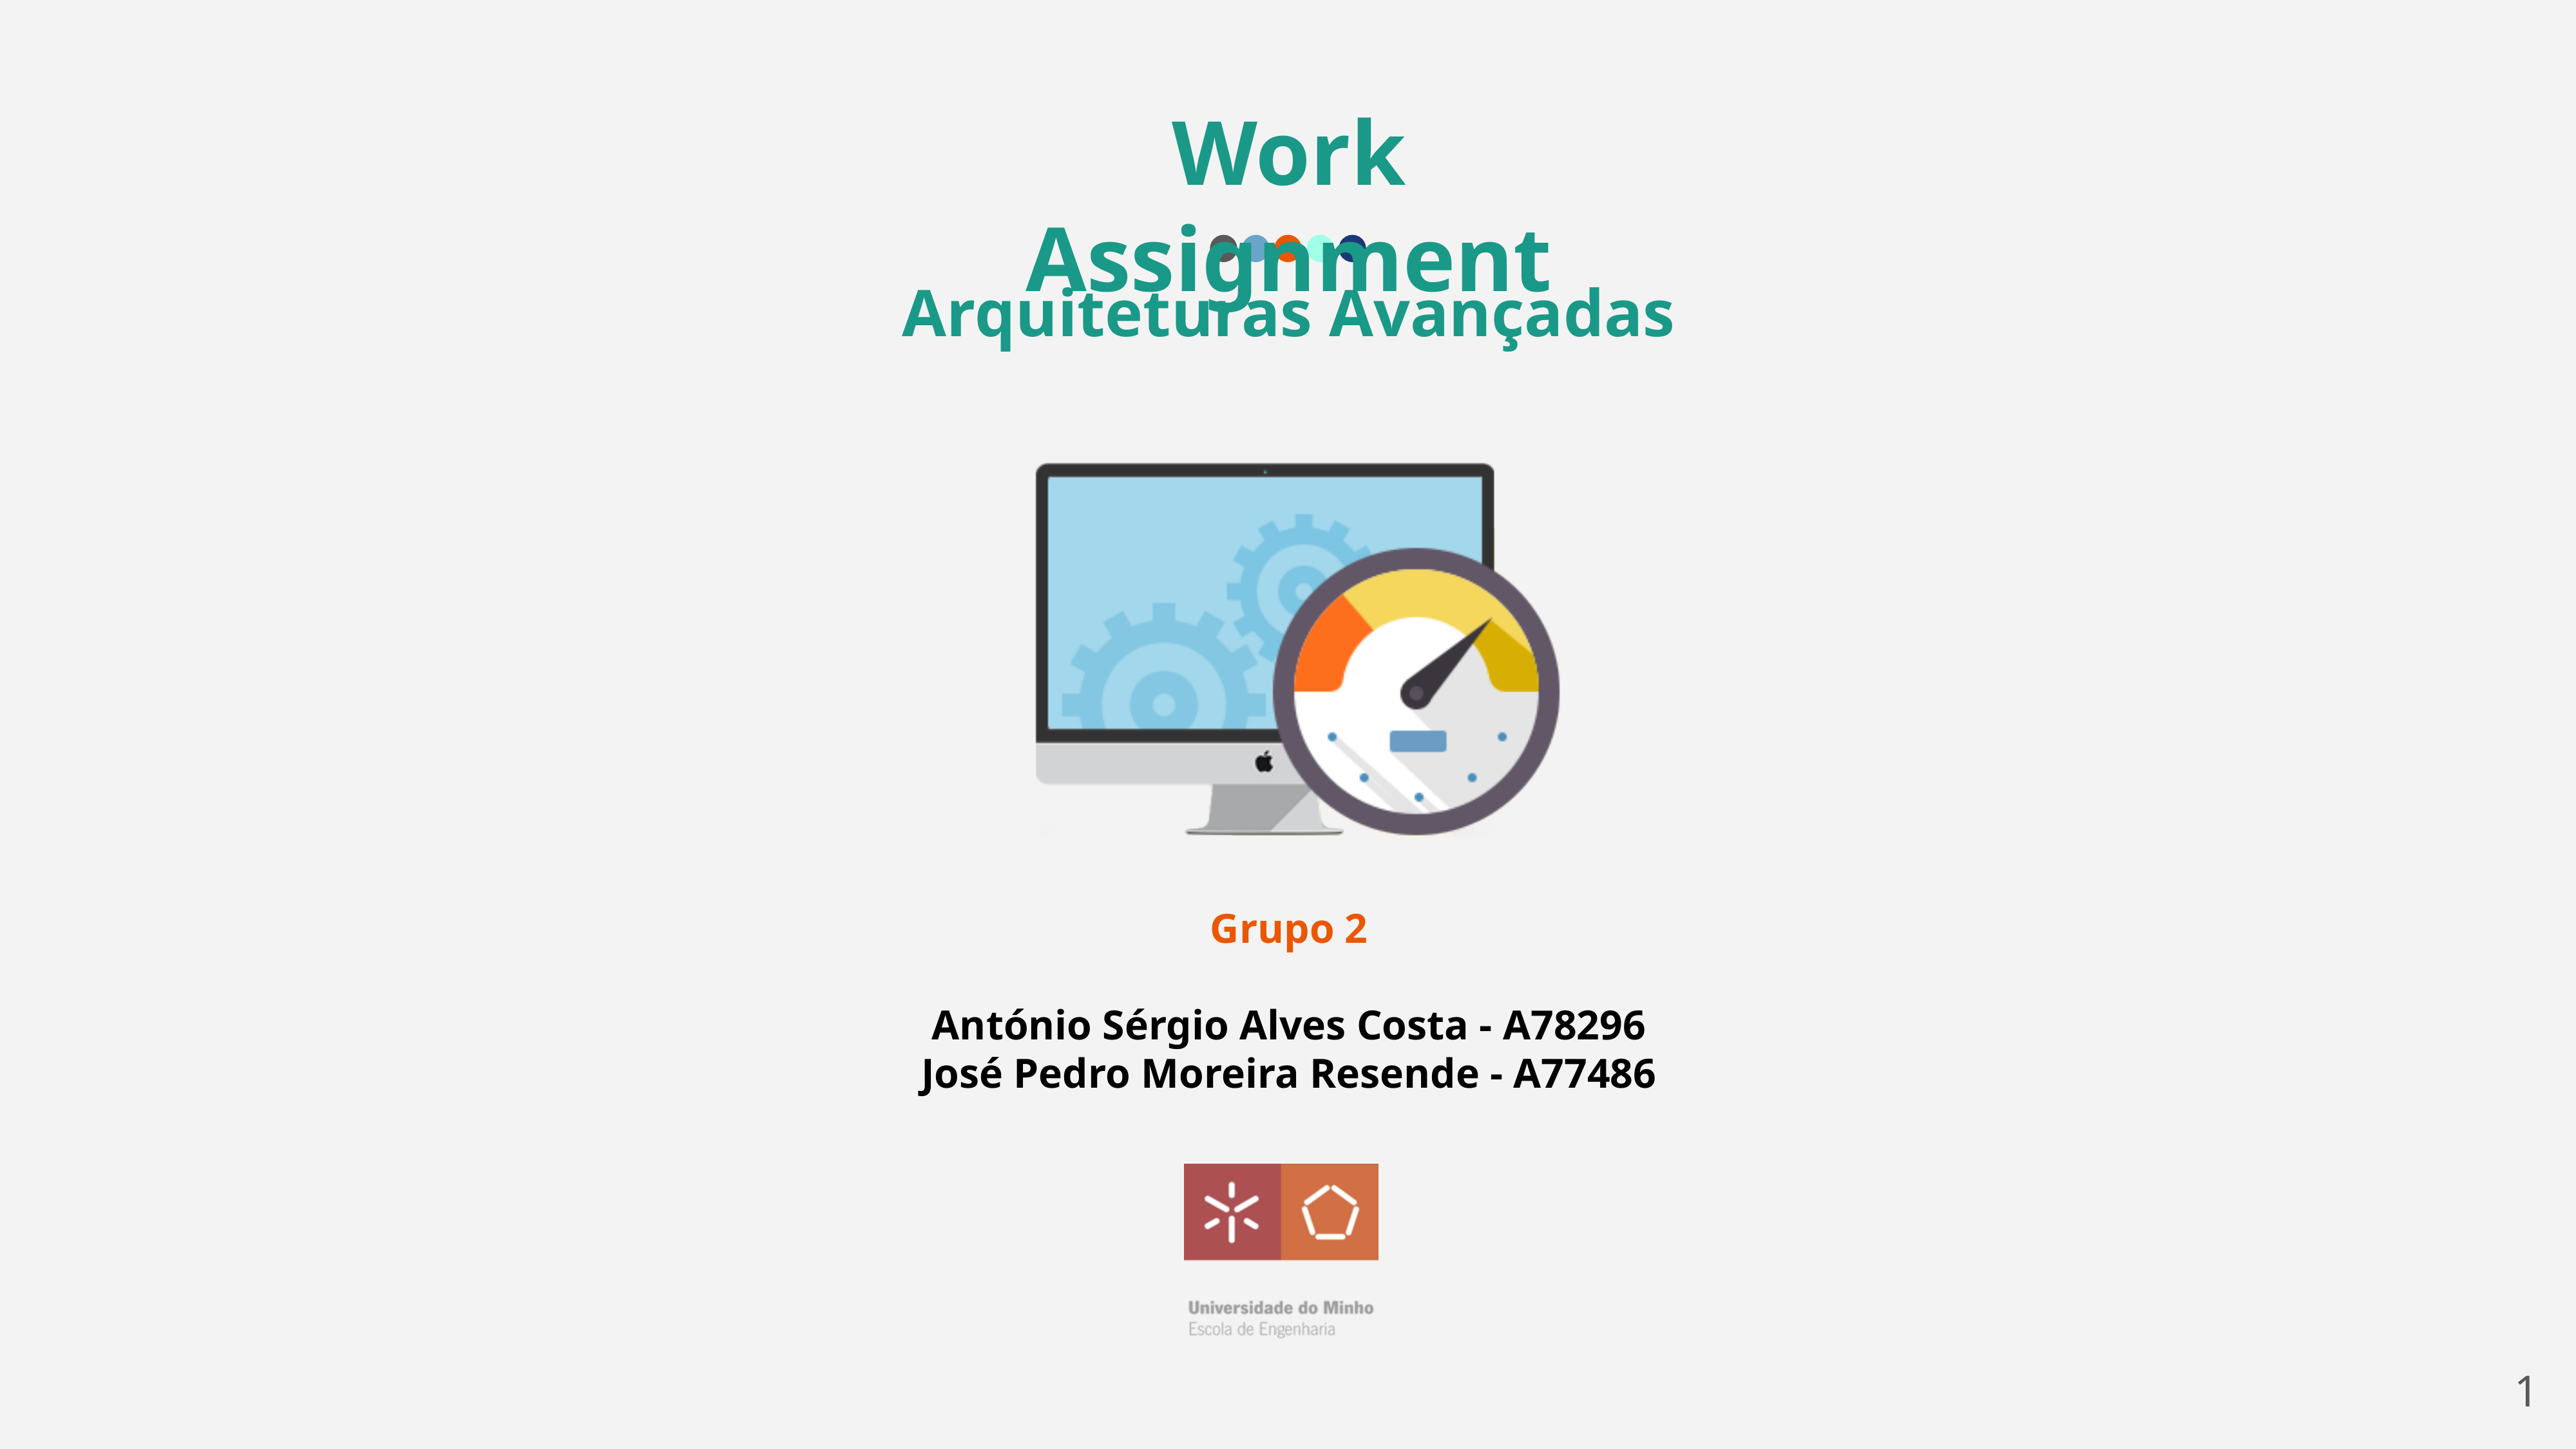

Work Assignment
Arquiteturas Avançadas
Grupo 2
António Sérgio Alves Costa - A78296
José Pedro Moreira Resende - A77486